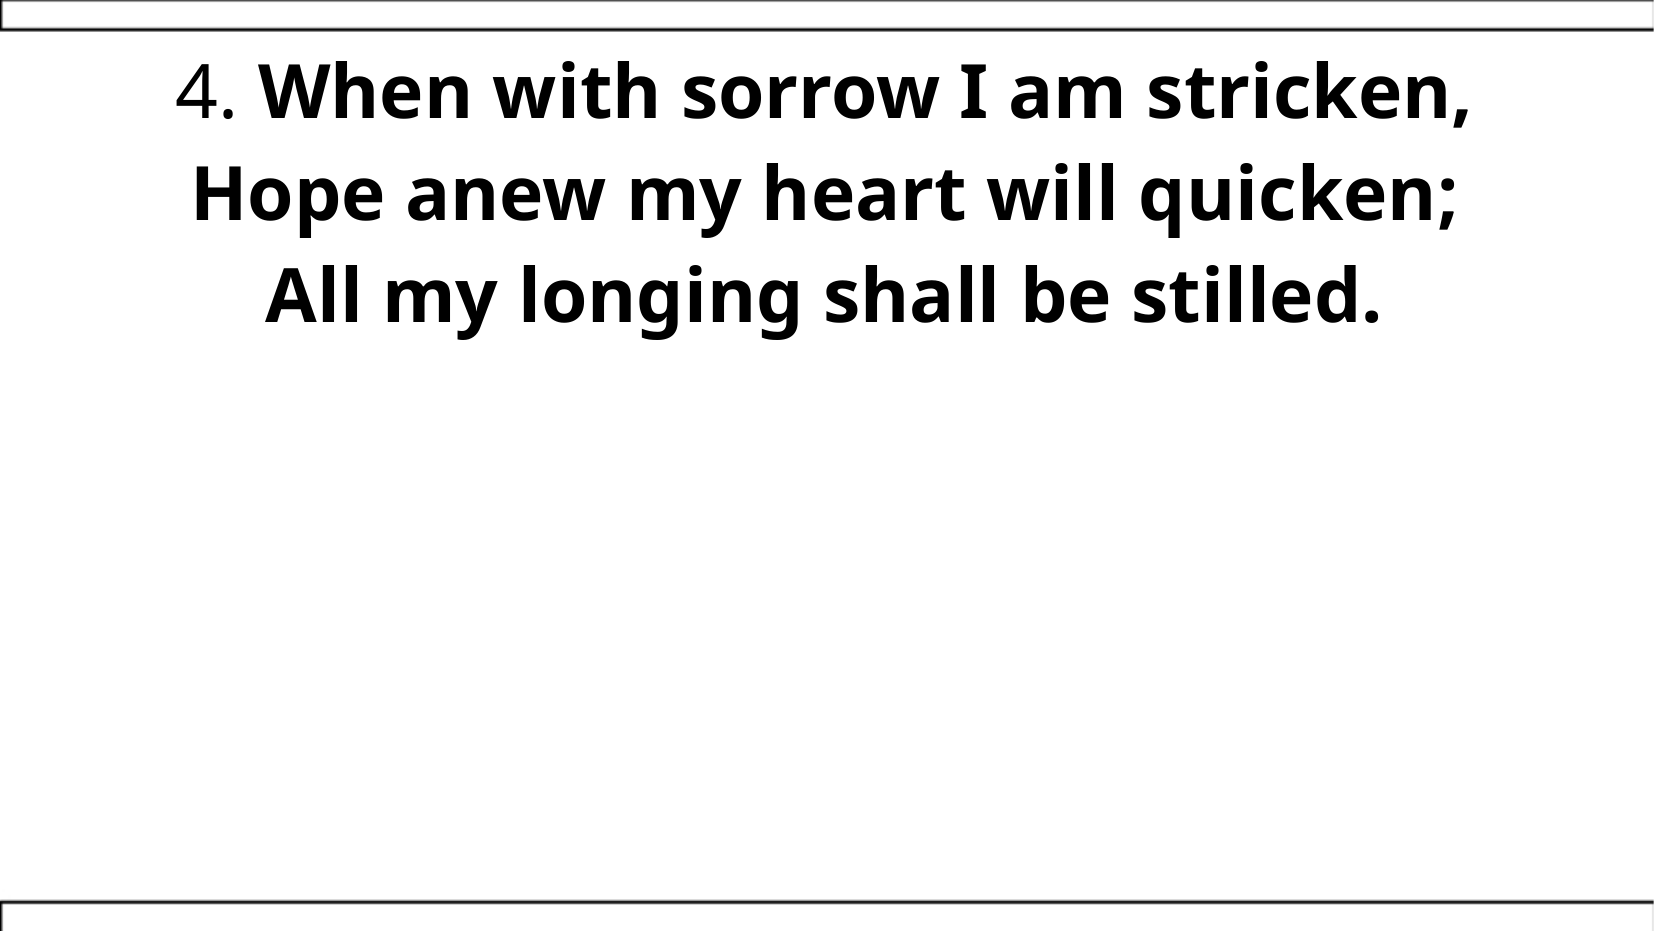

4. When with sorrow I am stricken,
Hope anew my heart will quicken;
All my longing shall be stilled.